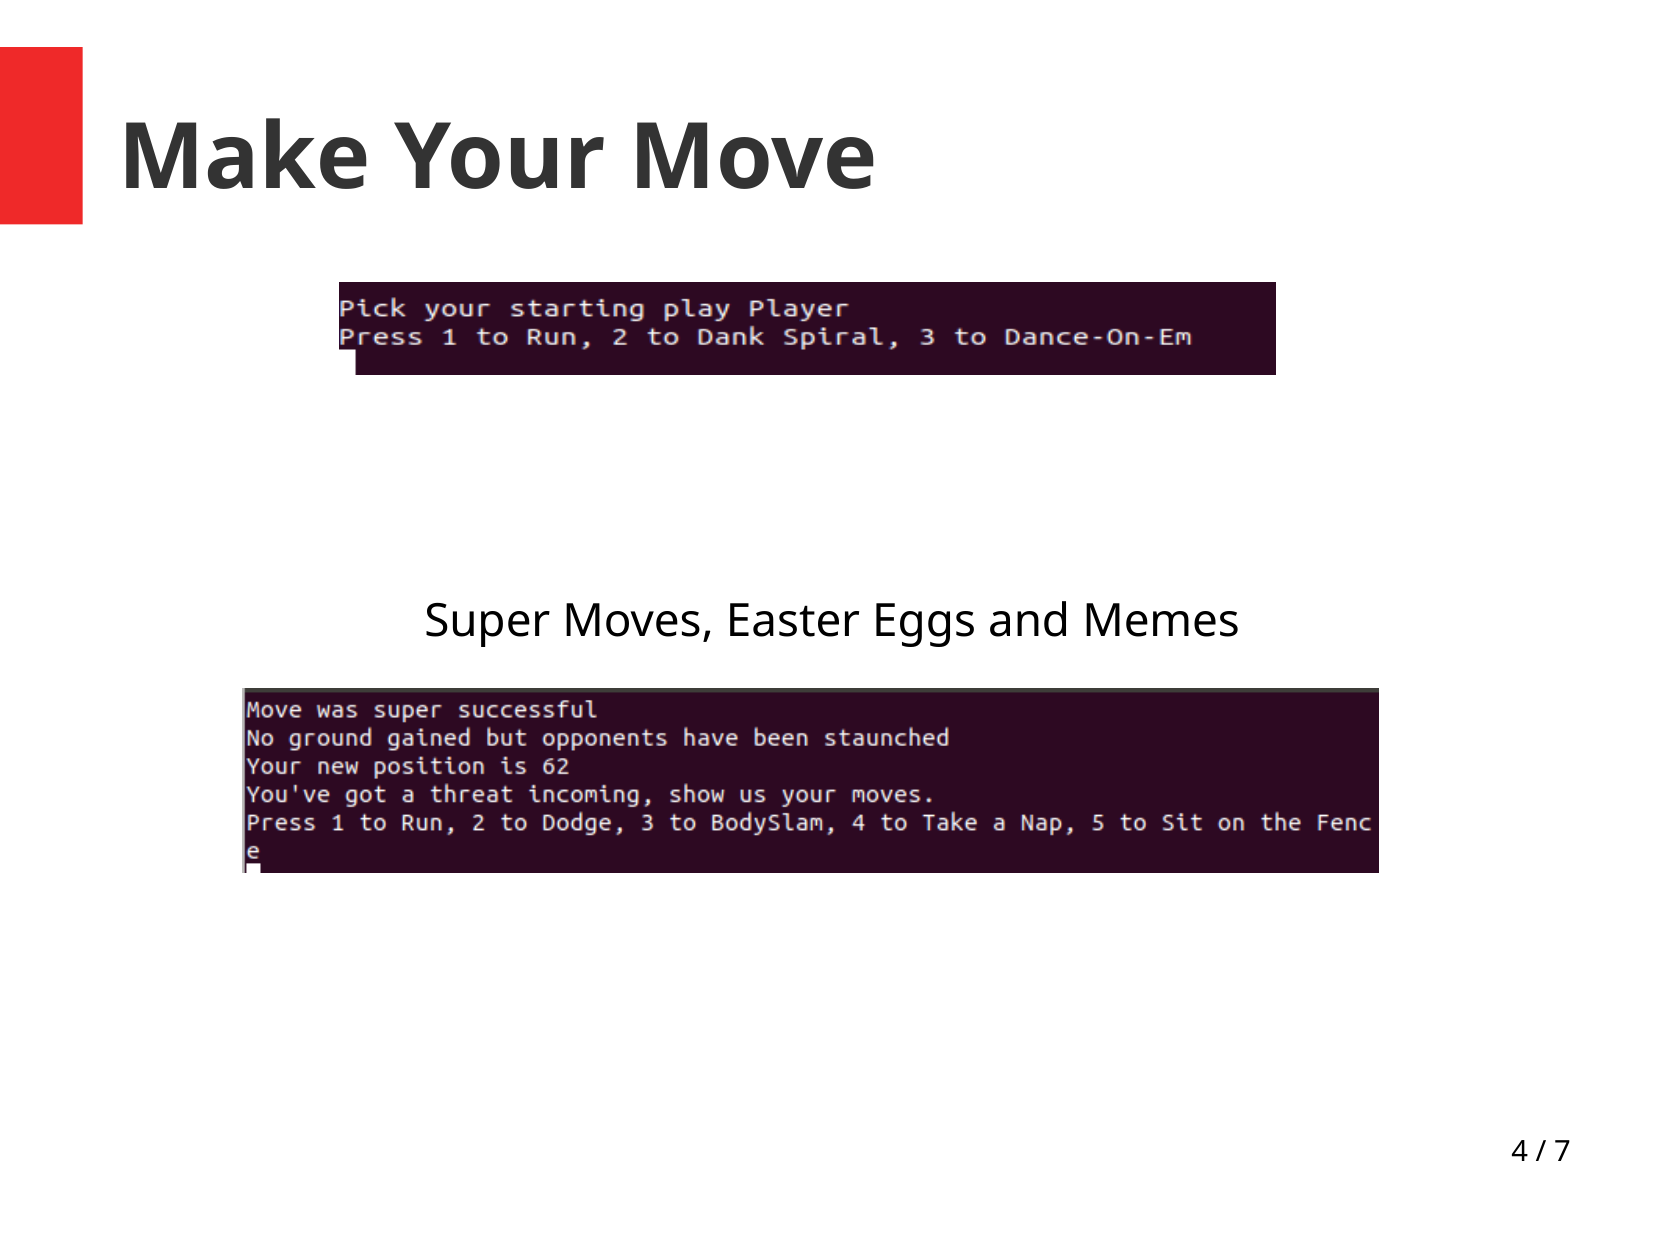

# Make Your Move
Super Moves, Easter Eggs and Memes
4